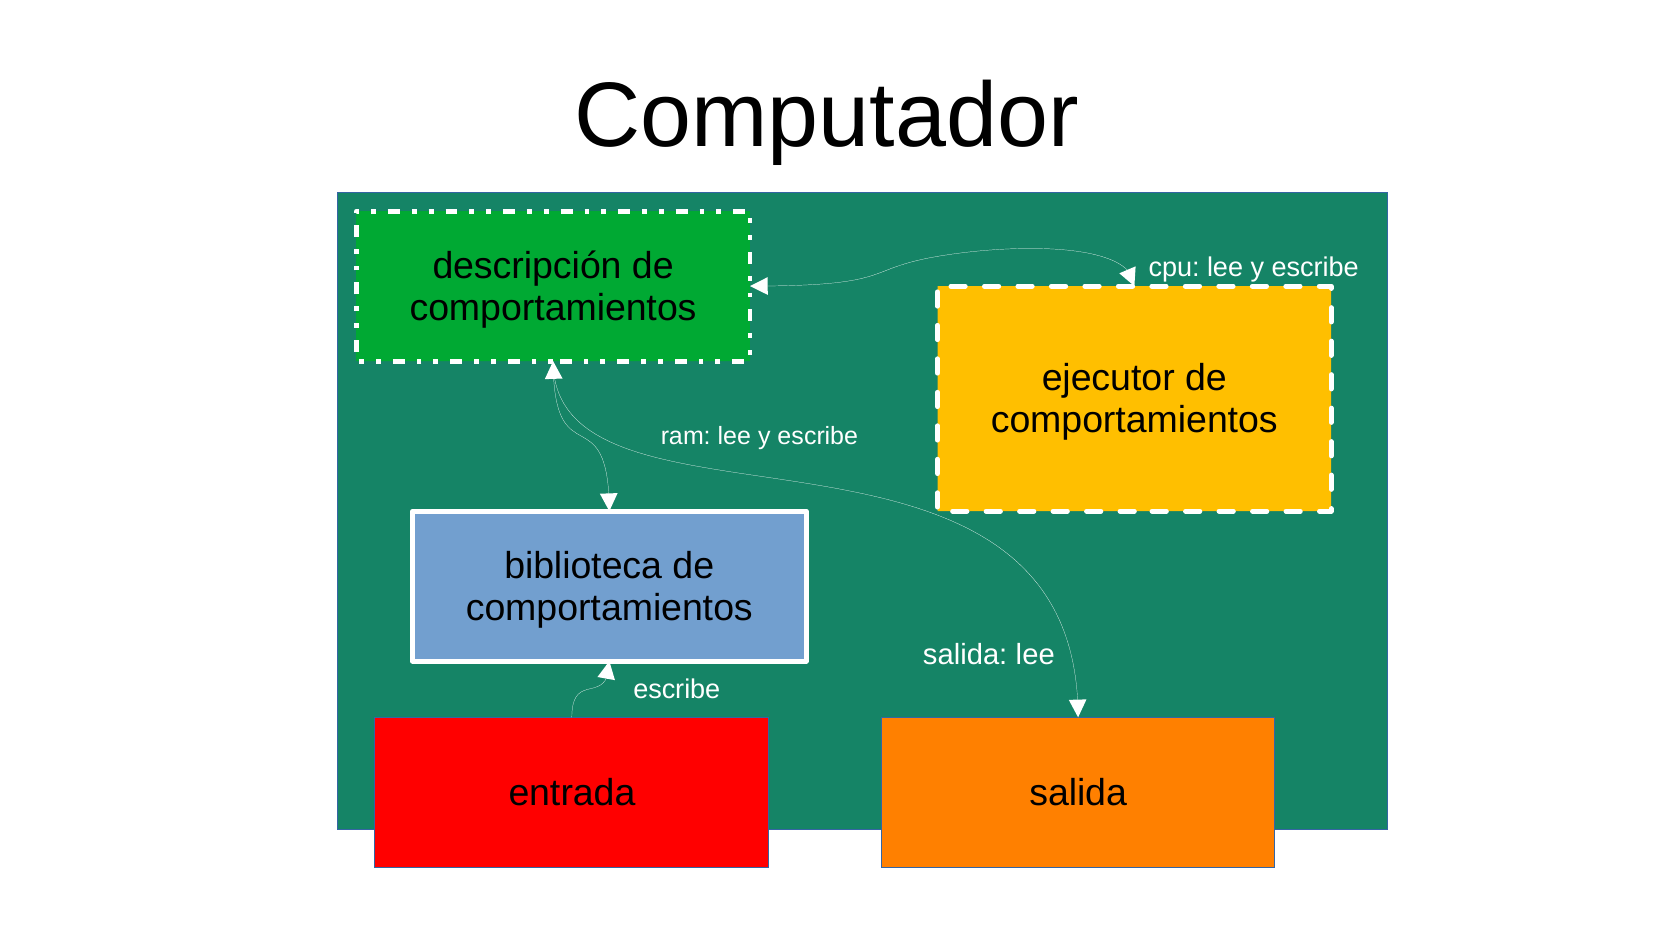

# Computador
descripción de comportamientos
ejecutor de comportamientos
biblioteca de comportamientos
entrada
salida